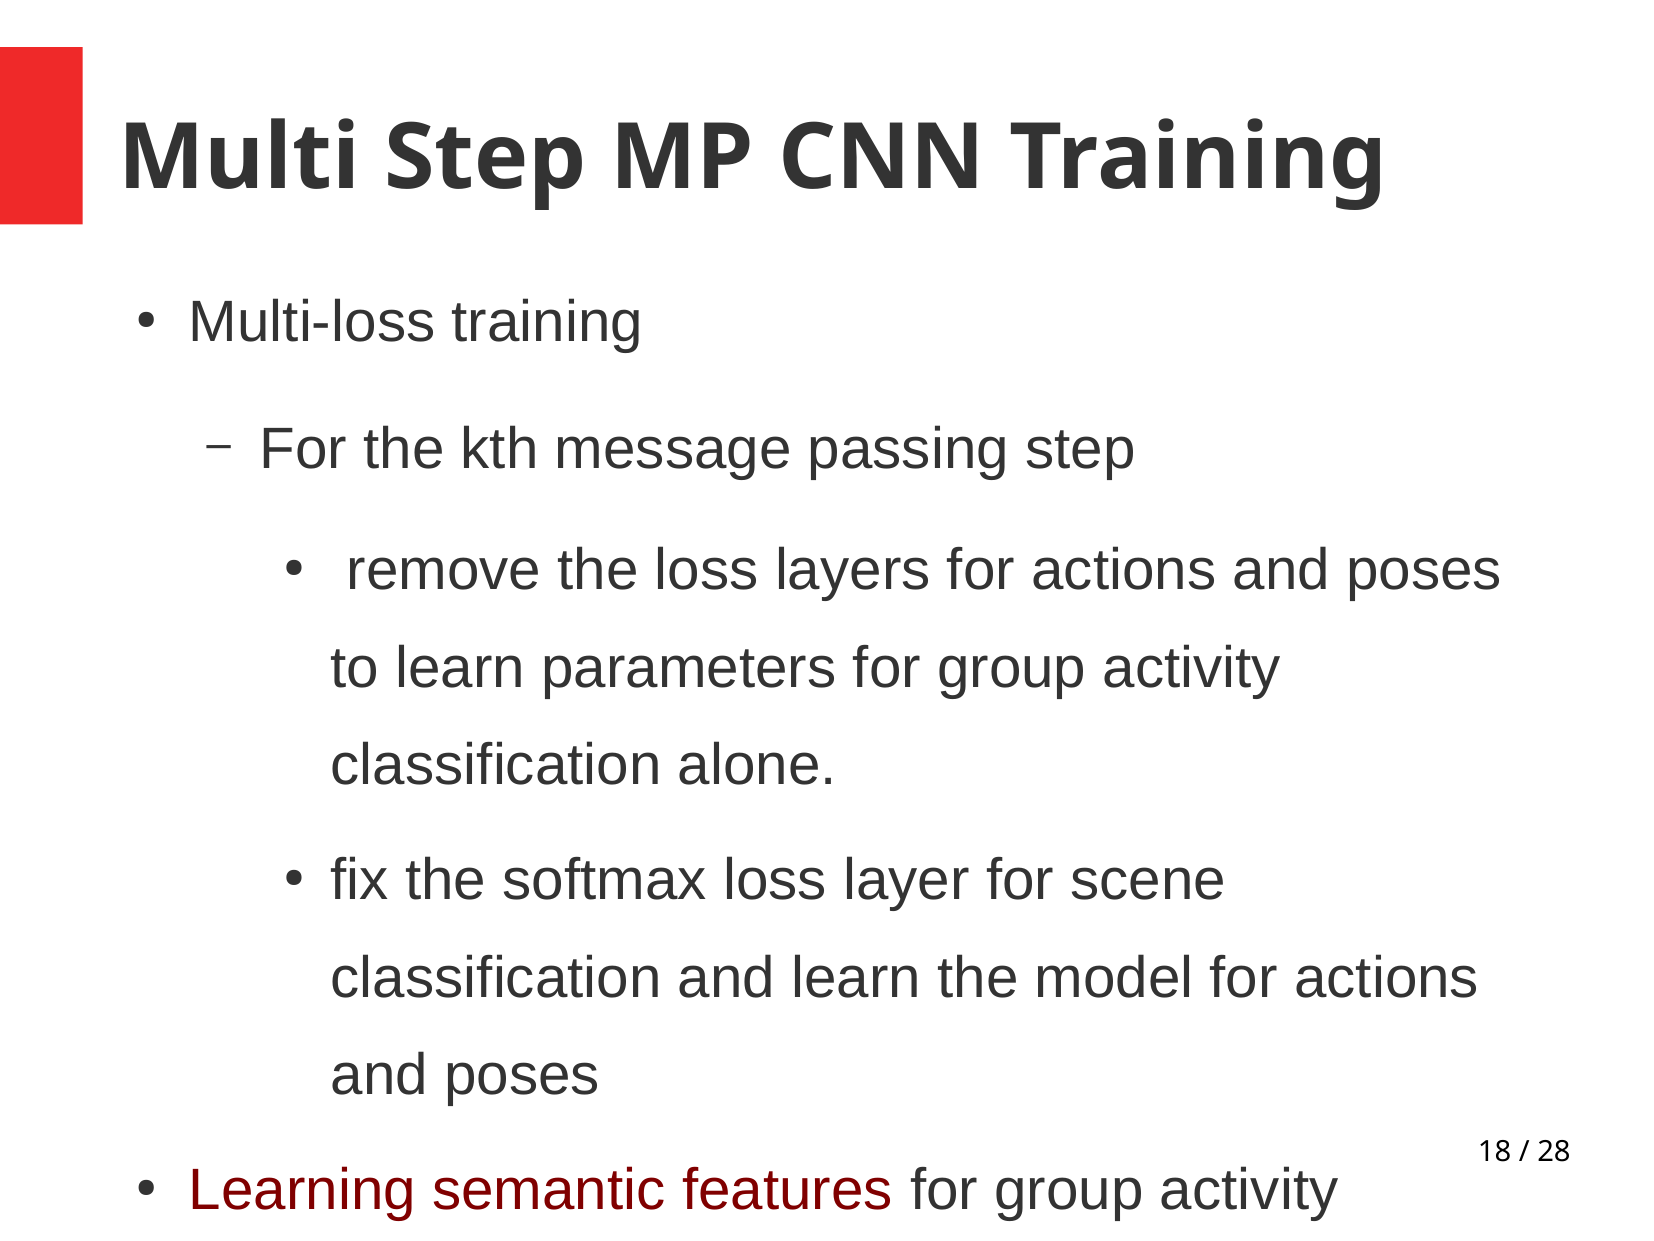

# Multi Step MP CNN Training
Multi-loss training
For the kth message passing step
 remove the loss layers for actions and poses to learn parameters for group activity classification alone.
fix the softmax loss layer for scene classification and learn the model for actions and poses
Learning semantic features for group activity
18